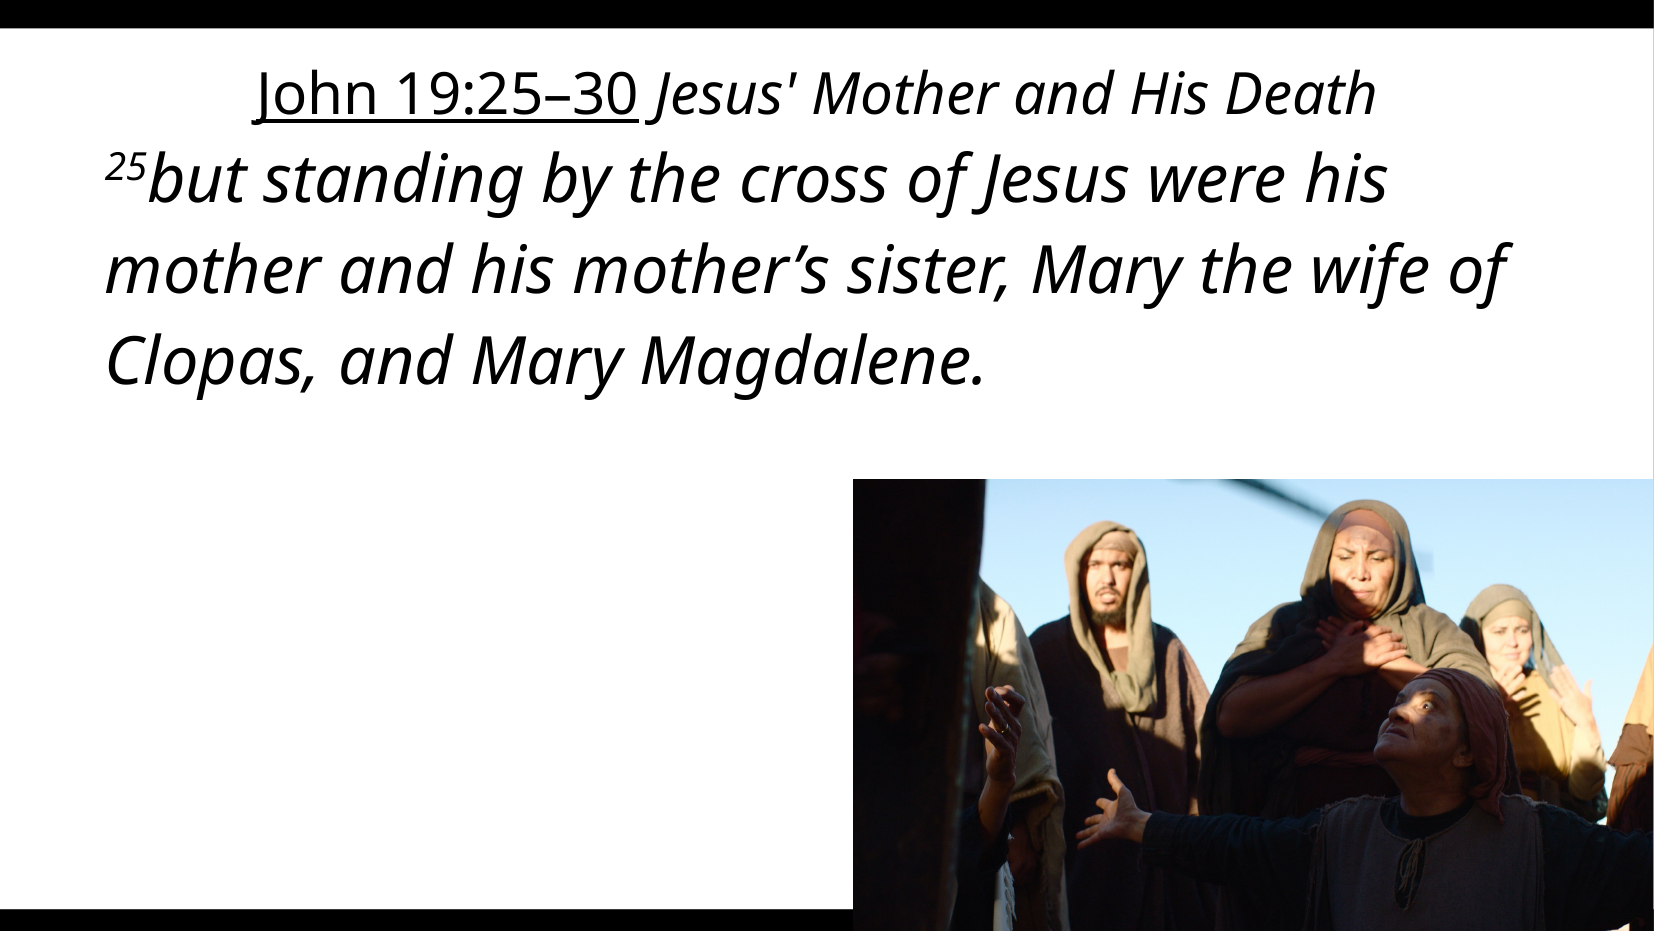

John 19:25–30 Jesus' Mother and His Death
25but standing by the cross of Jesus were his mother and his mother’s sister, Mary the wife of Clopas, and Mary Magdalene.